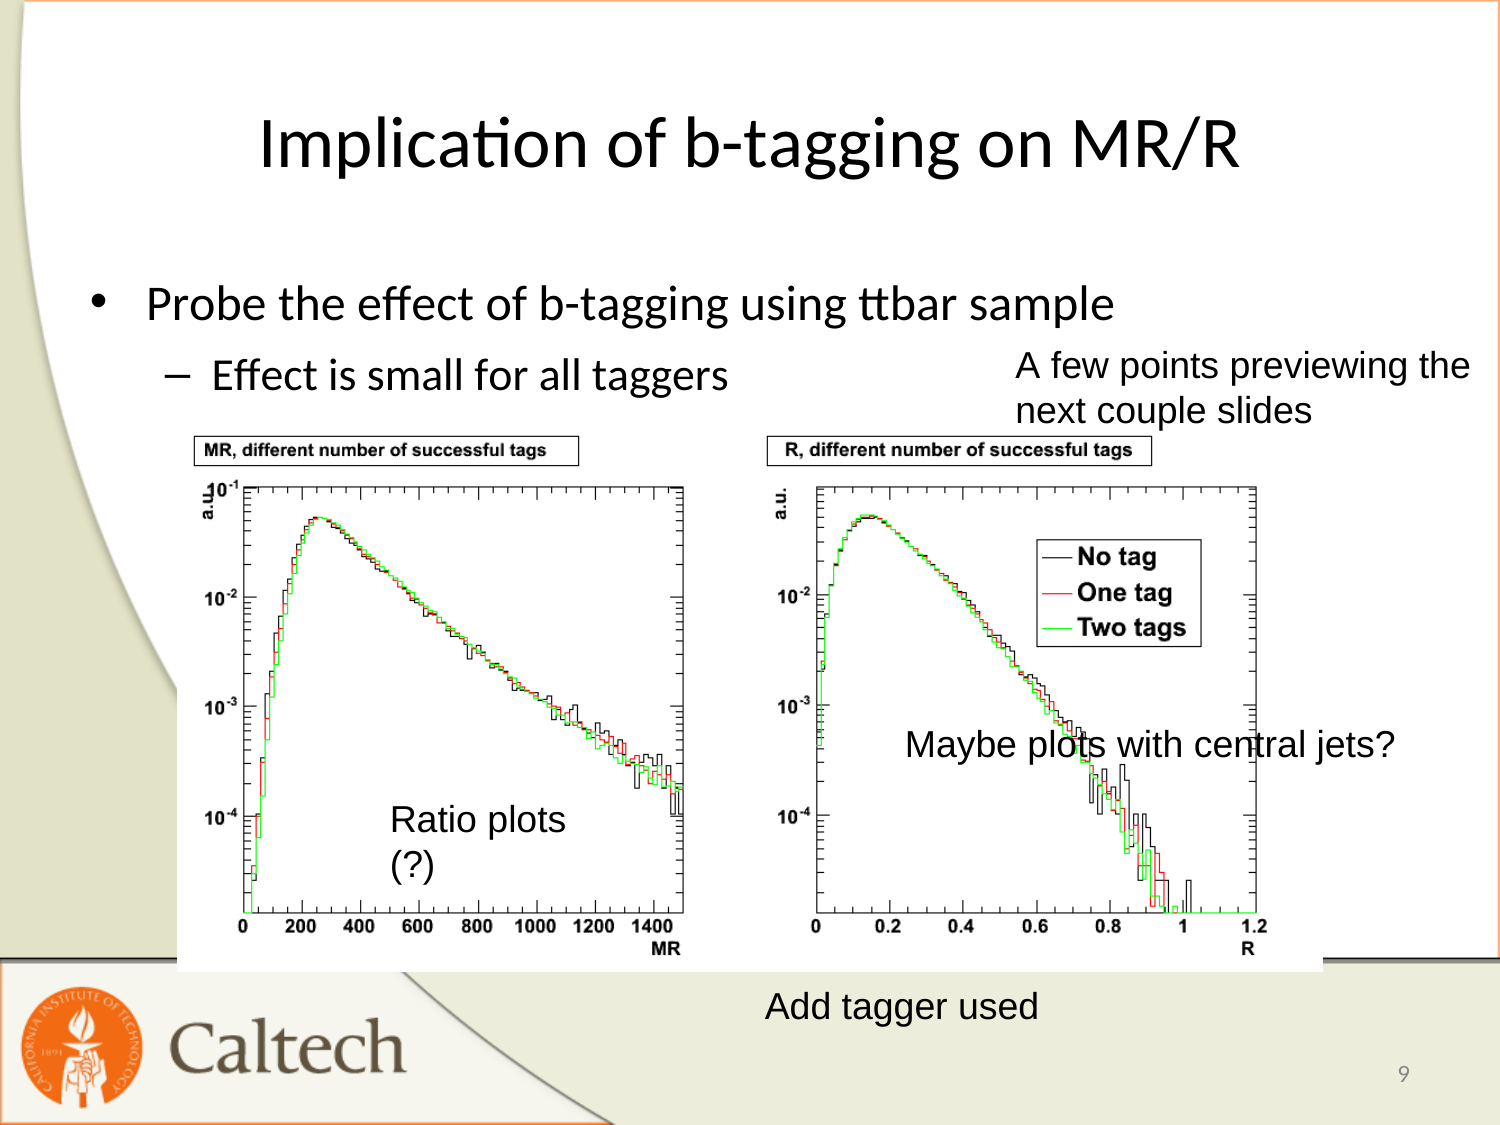

# Implication of b-tagging on MR/R
Probe the effect of b-tagging using ttbar sample
Effect is small for all taggers
A few points previewing the next couple slides
Maybe plots with central jets?
Ratio plots (?)
Add tagger used
9